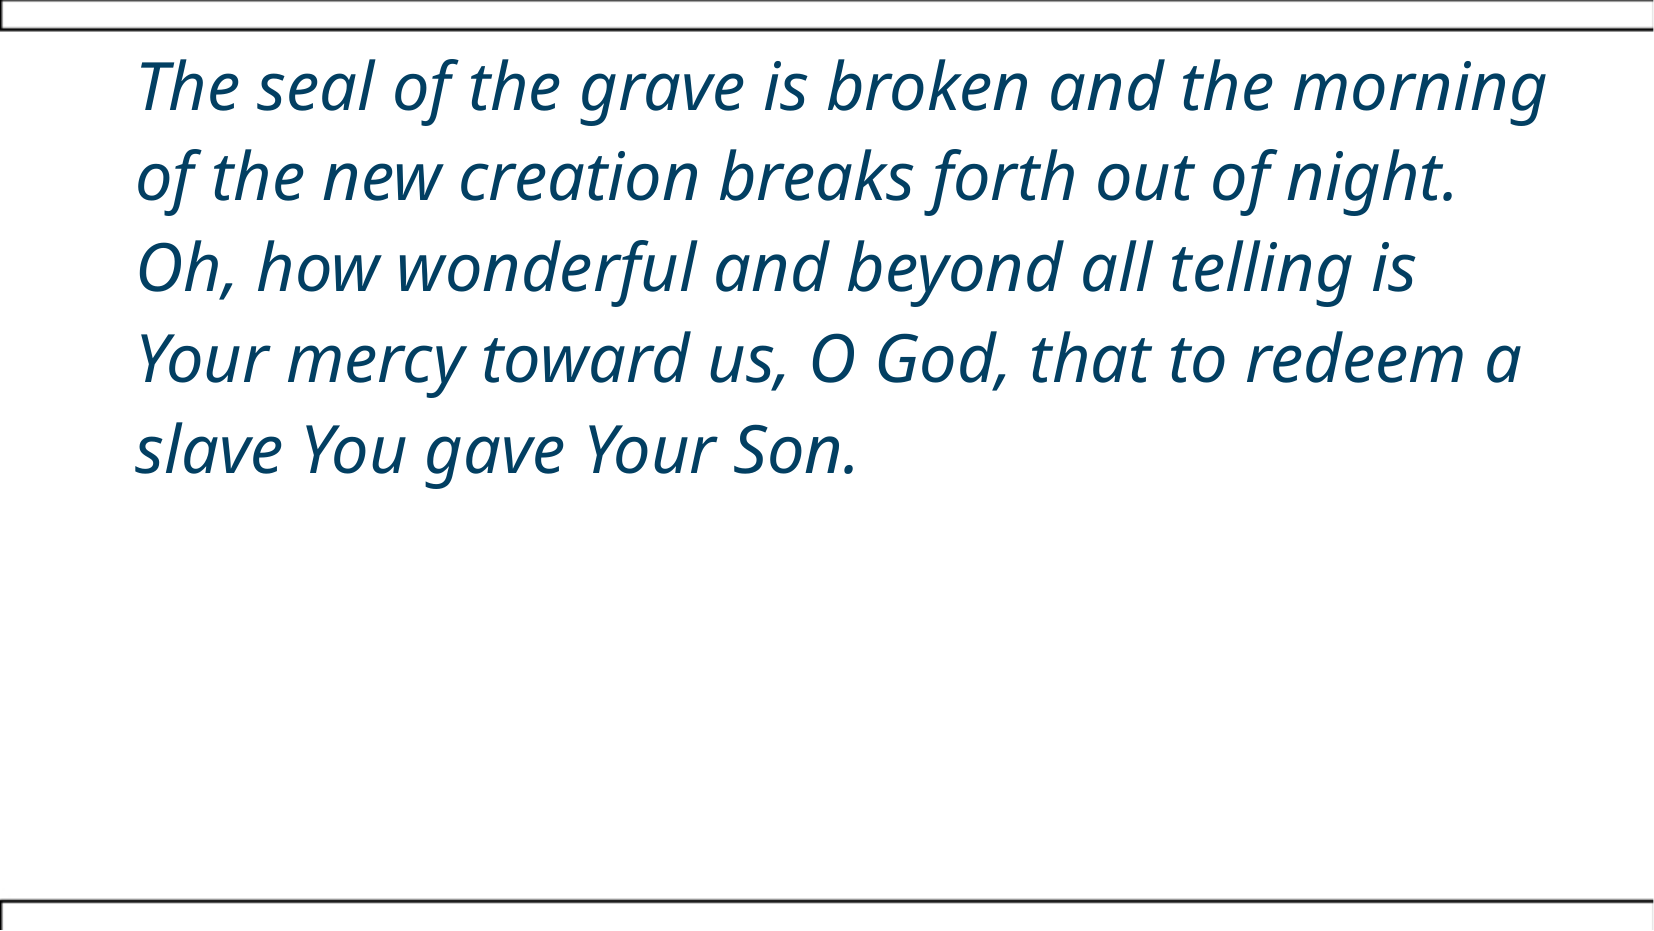

The seal of the grave is broken and the morning
 of the new creation breaks forth out of night.
 Oh, how wonderful and beyond all telling is
 Your mercy toward us, O God, that to redeem a
 slave You gave Your Son.